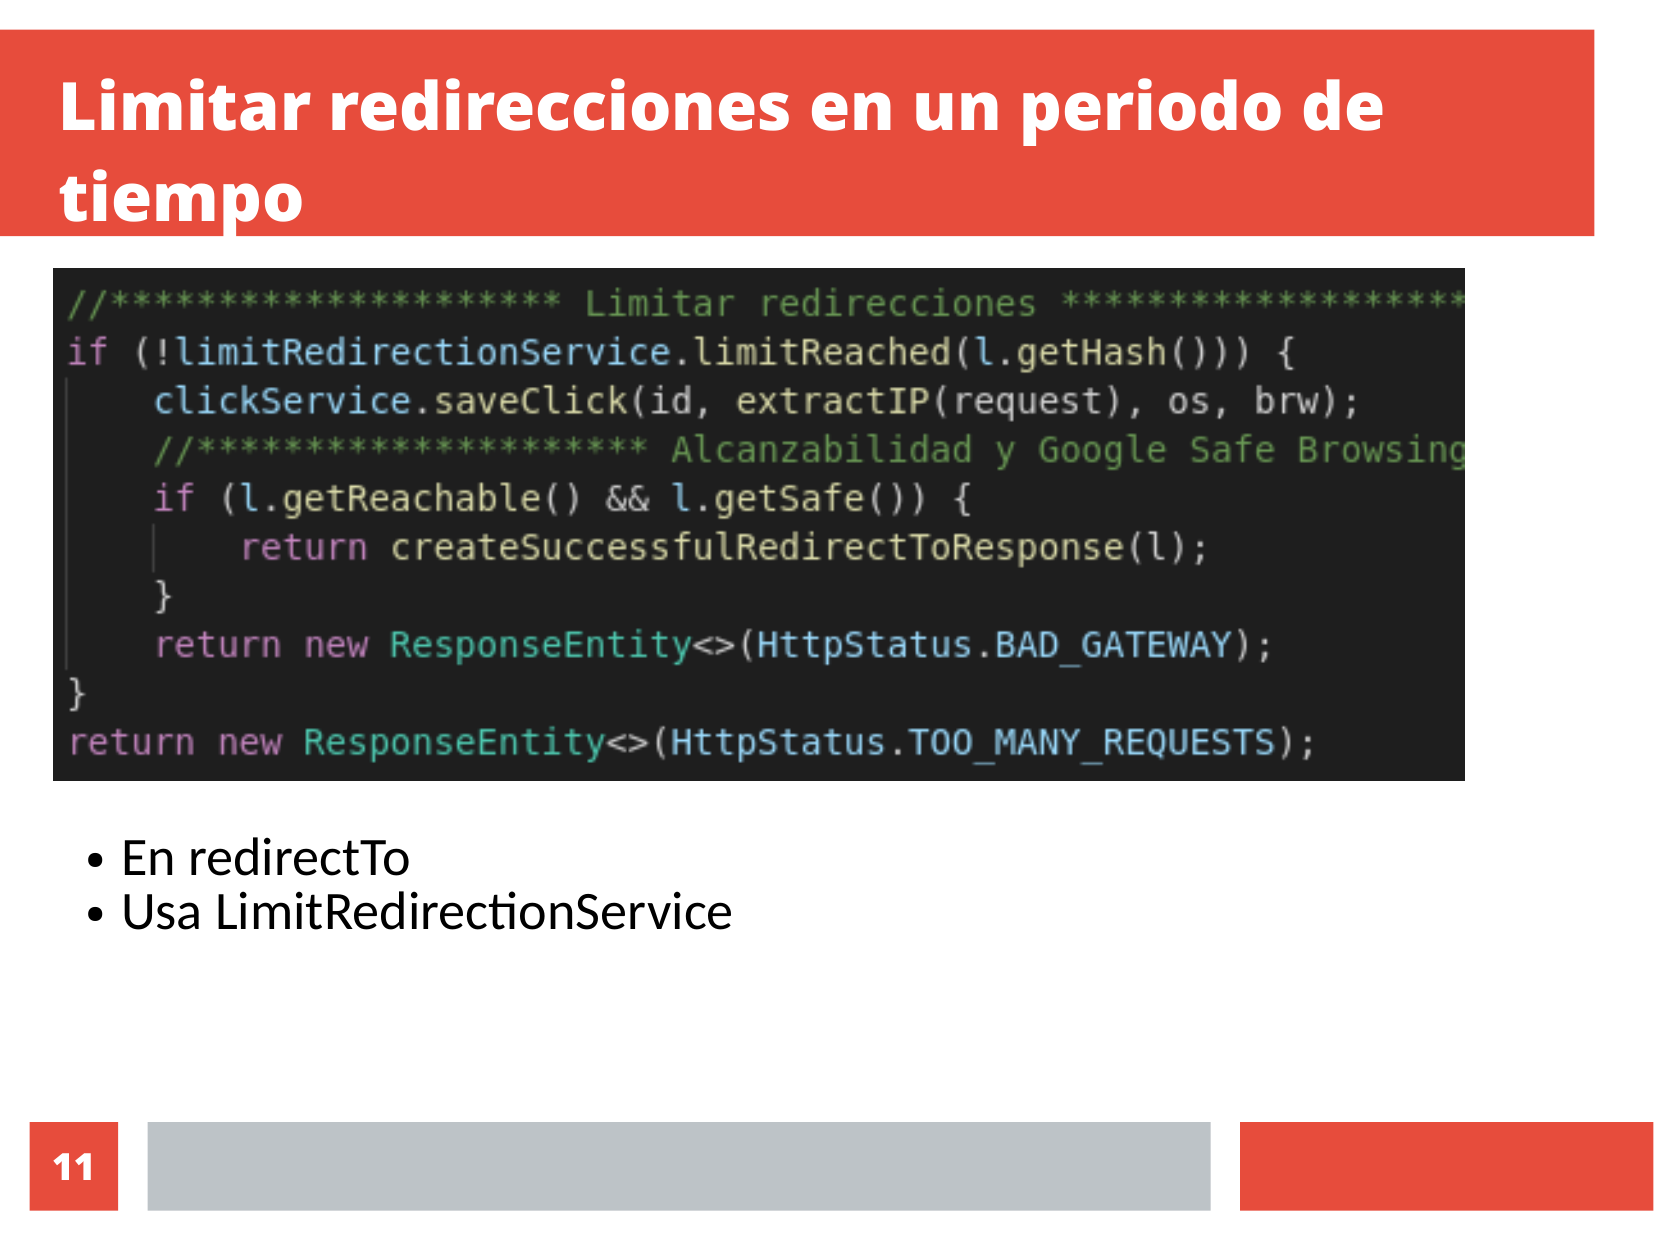

# Limitar redirecciones en un periodo de tiempo
En redirectTo
Usa LimitRedirectionService
11